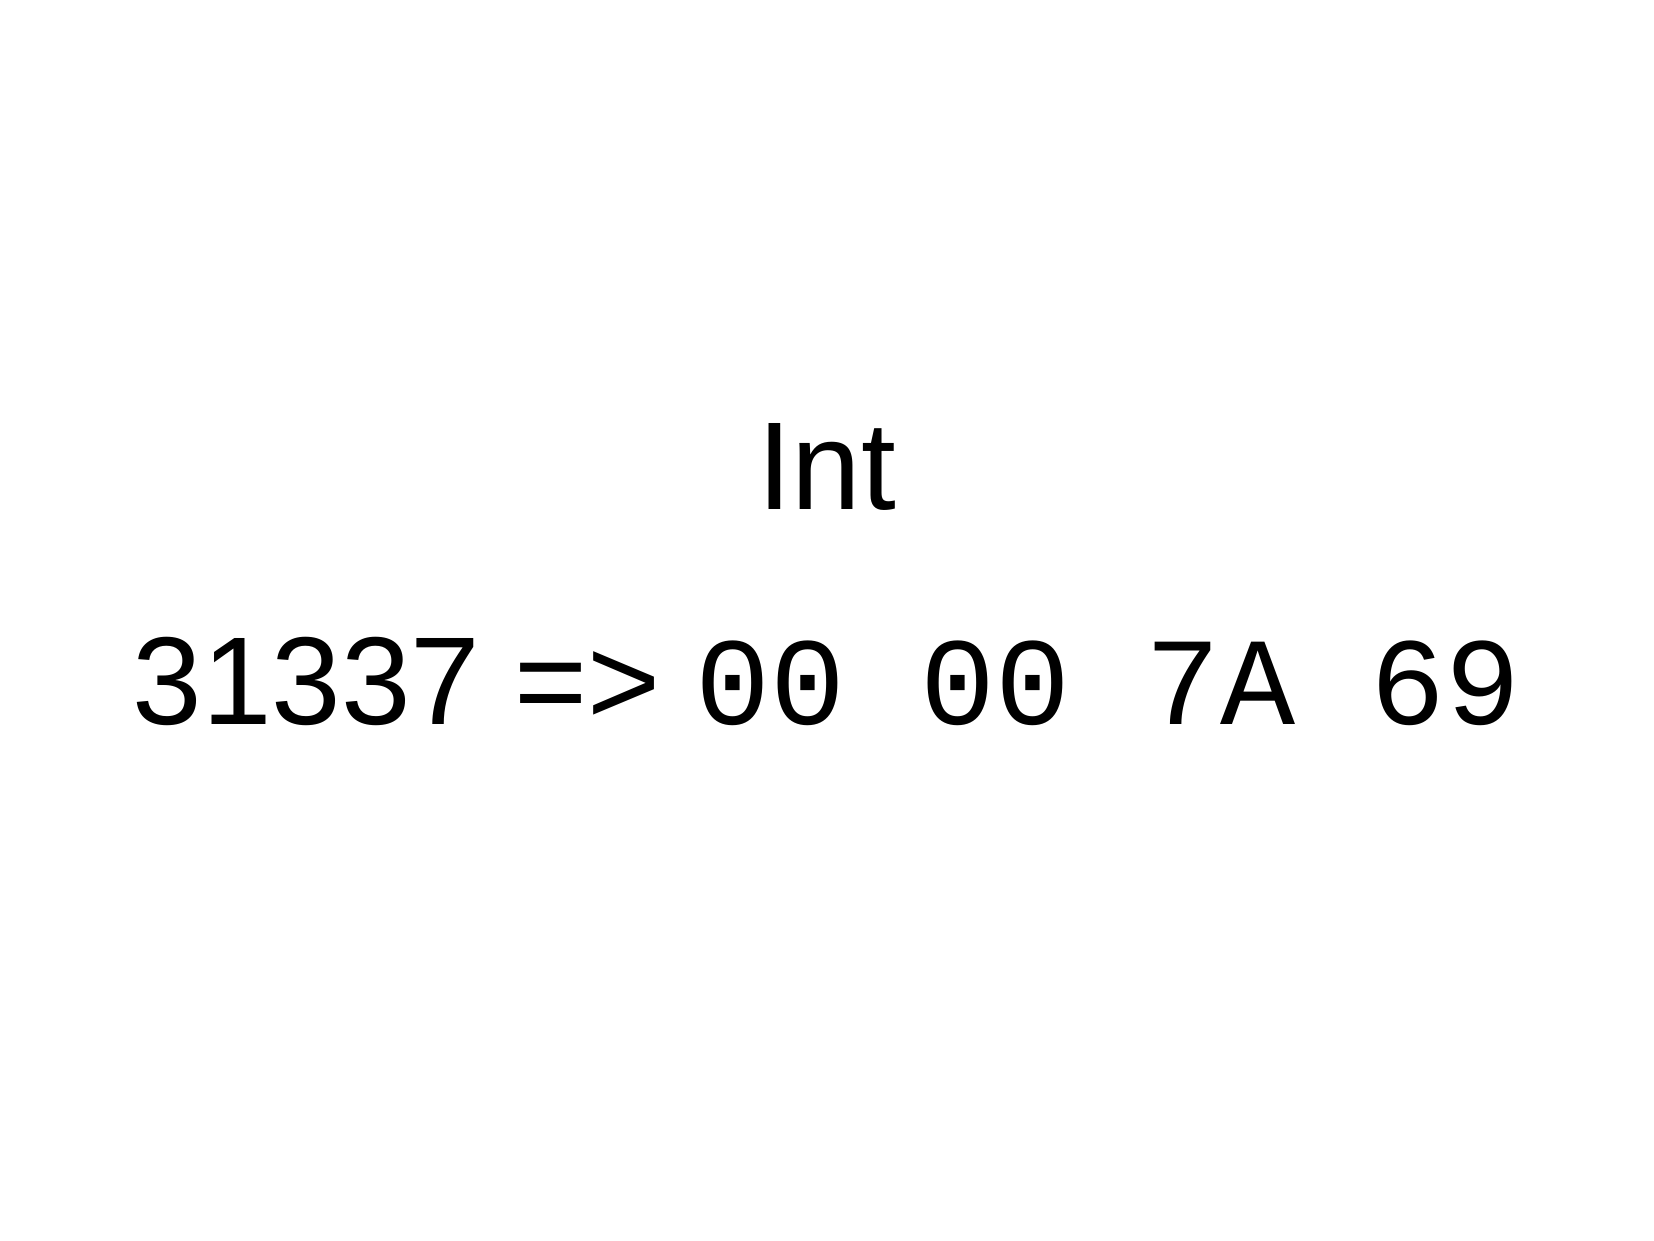

# Int
31337 => 00 00 7A 69